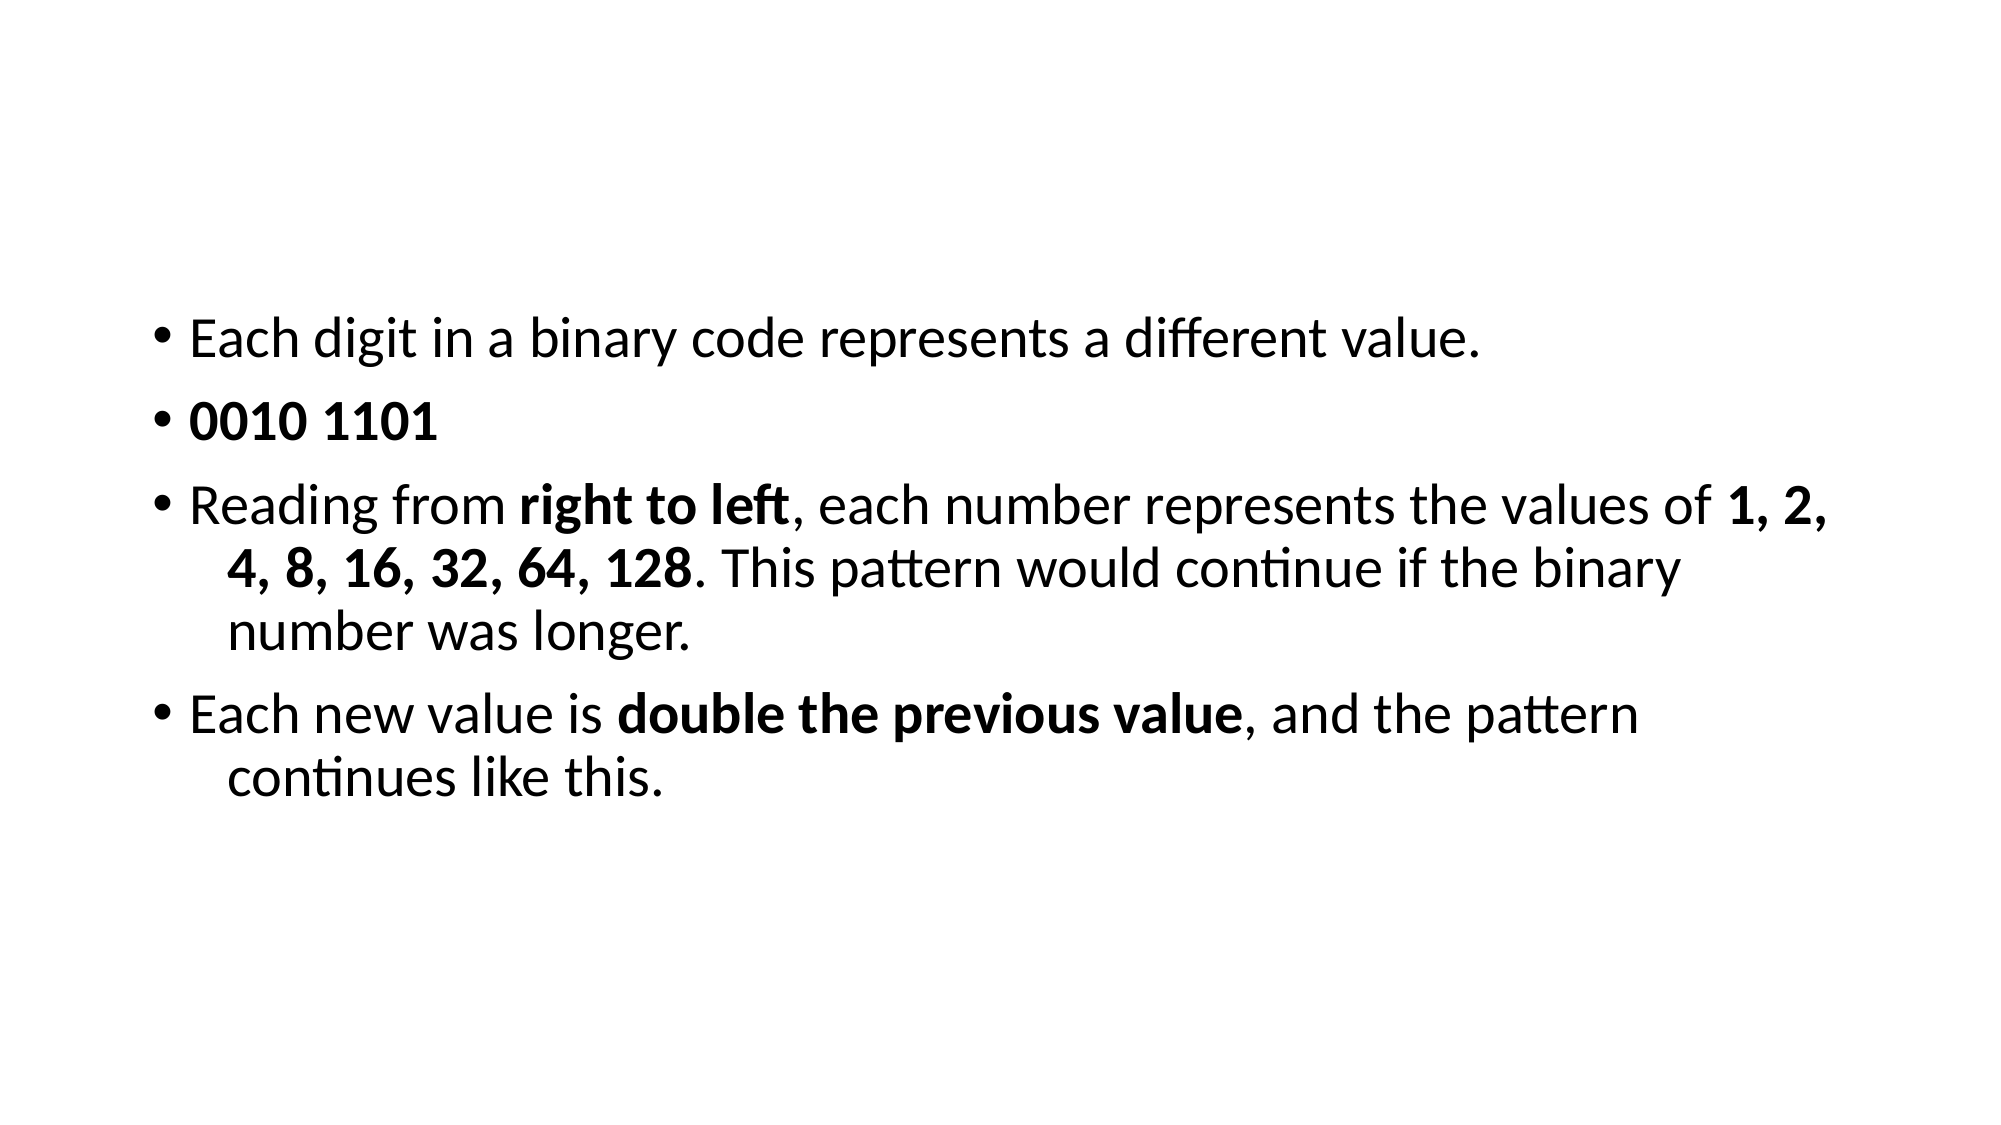

#
Each digit in a binary code represents a different value.
0010 1101
Reading from right to left, each number represents the values of 1, 2, 4, 8, 16, 32, 64, 128. This pattern would continue if the binary number was longer.
Each new value is double the previous value, and the pattern continues like this.